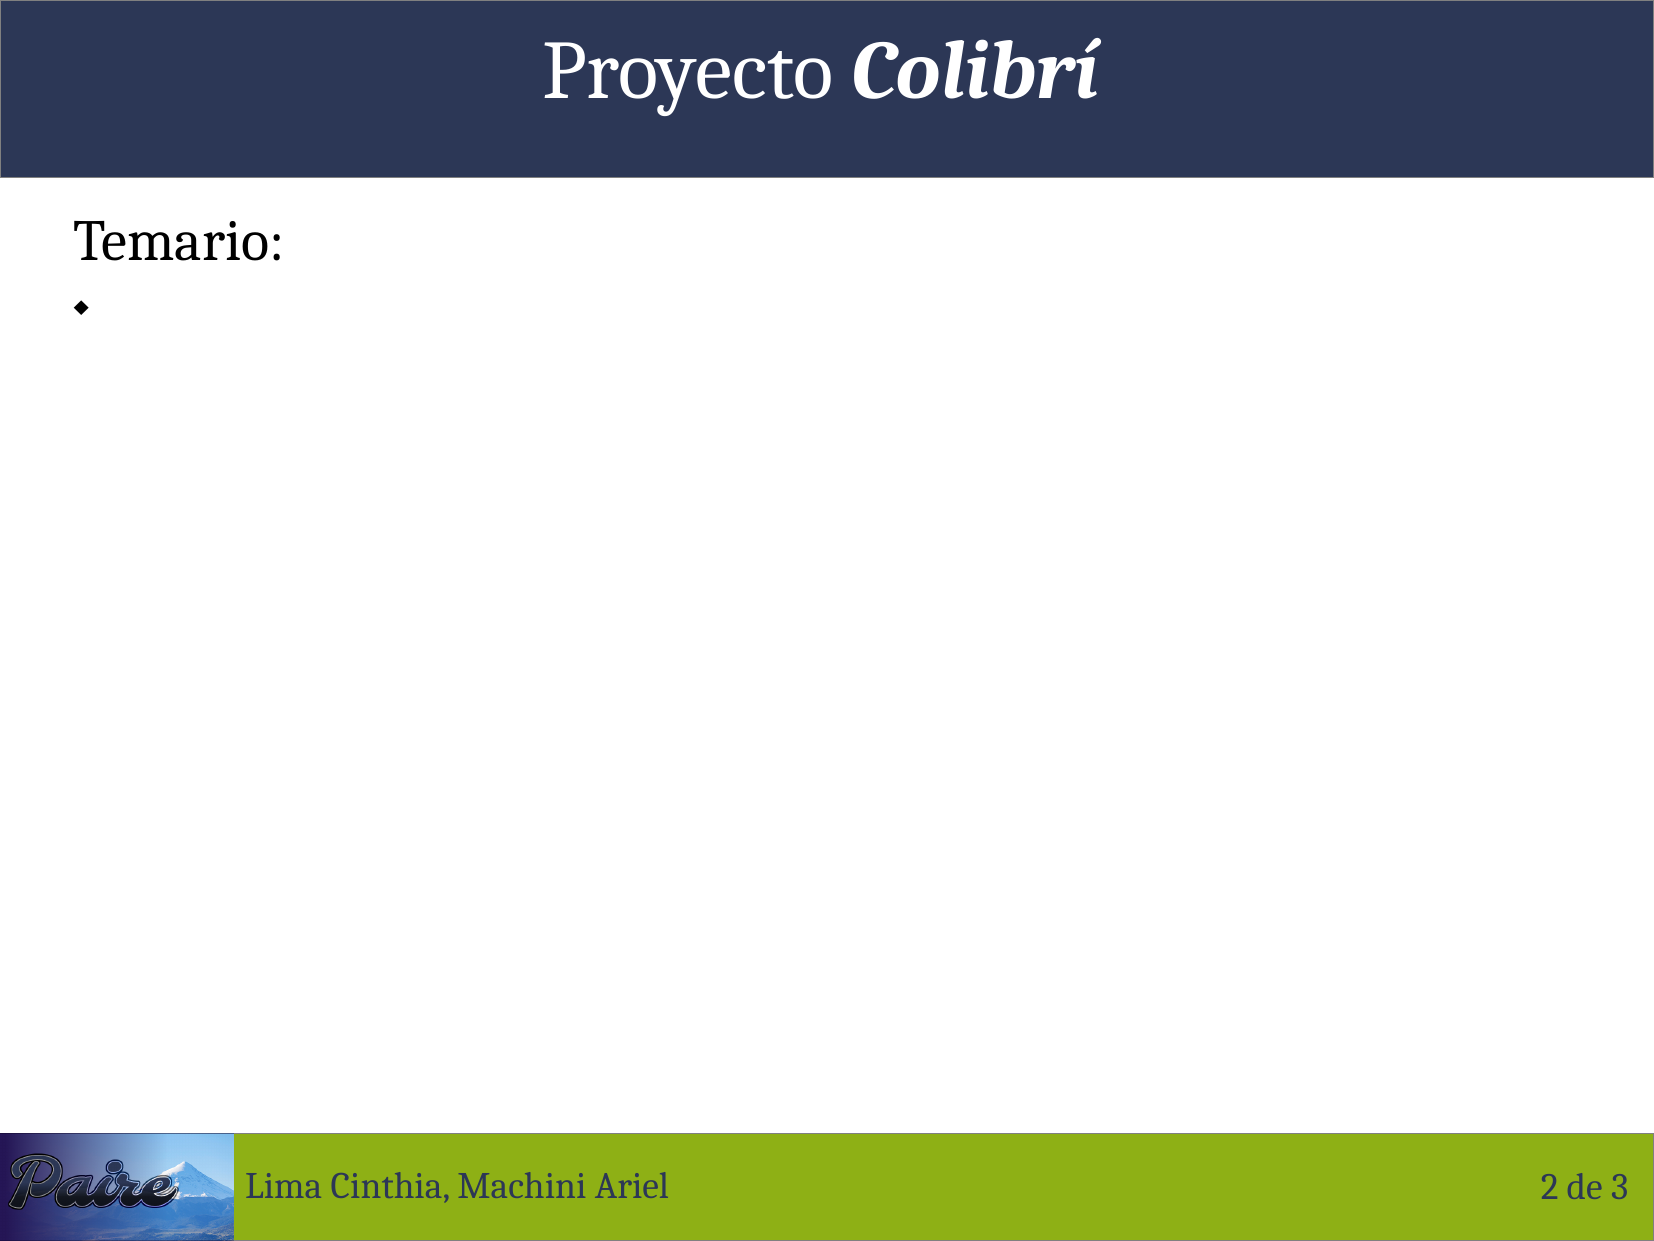

Proyecto Colibrí
Temario:
Lima Cinthia, Machini Ariel
 de 3